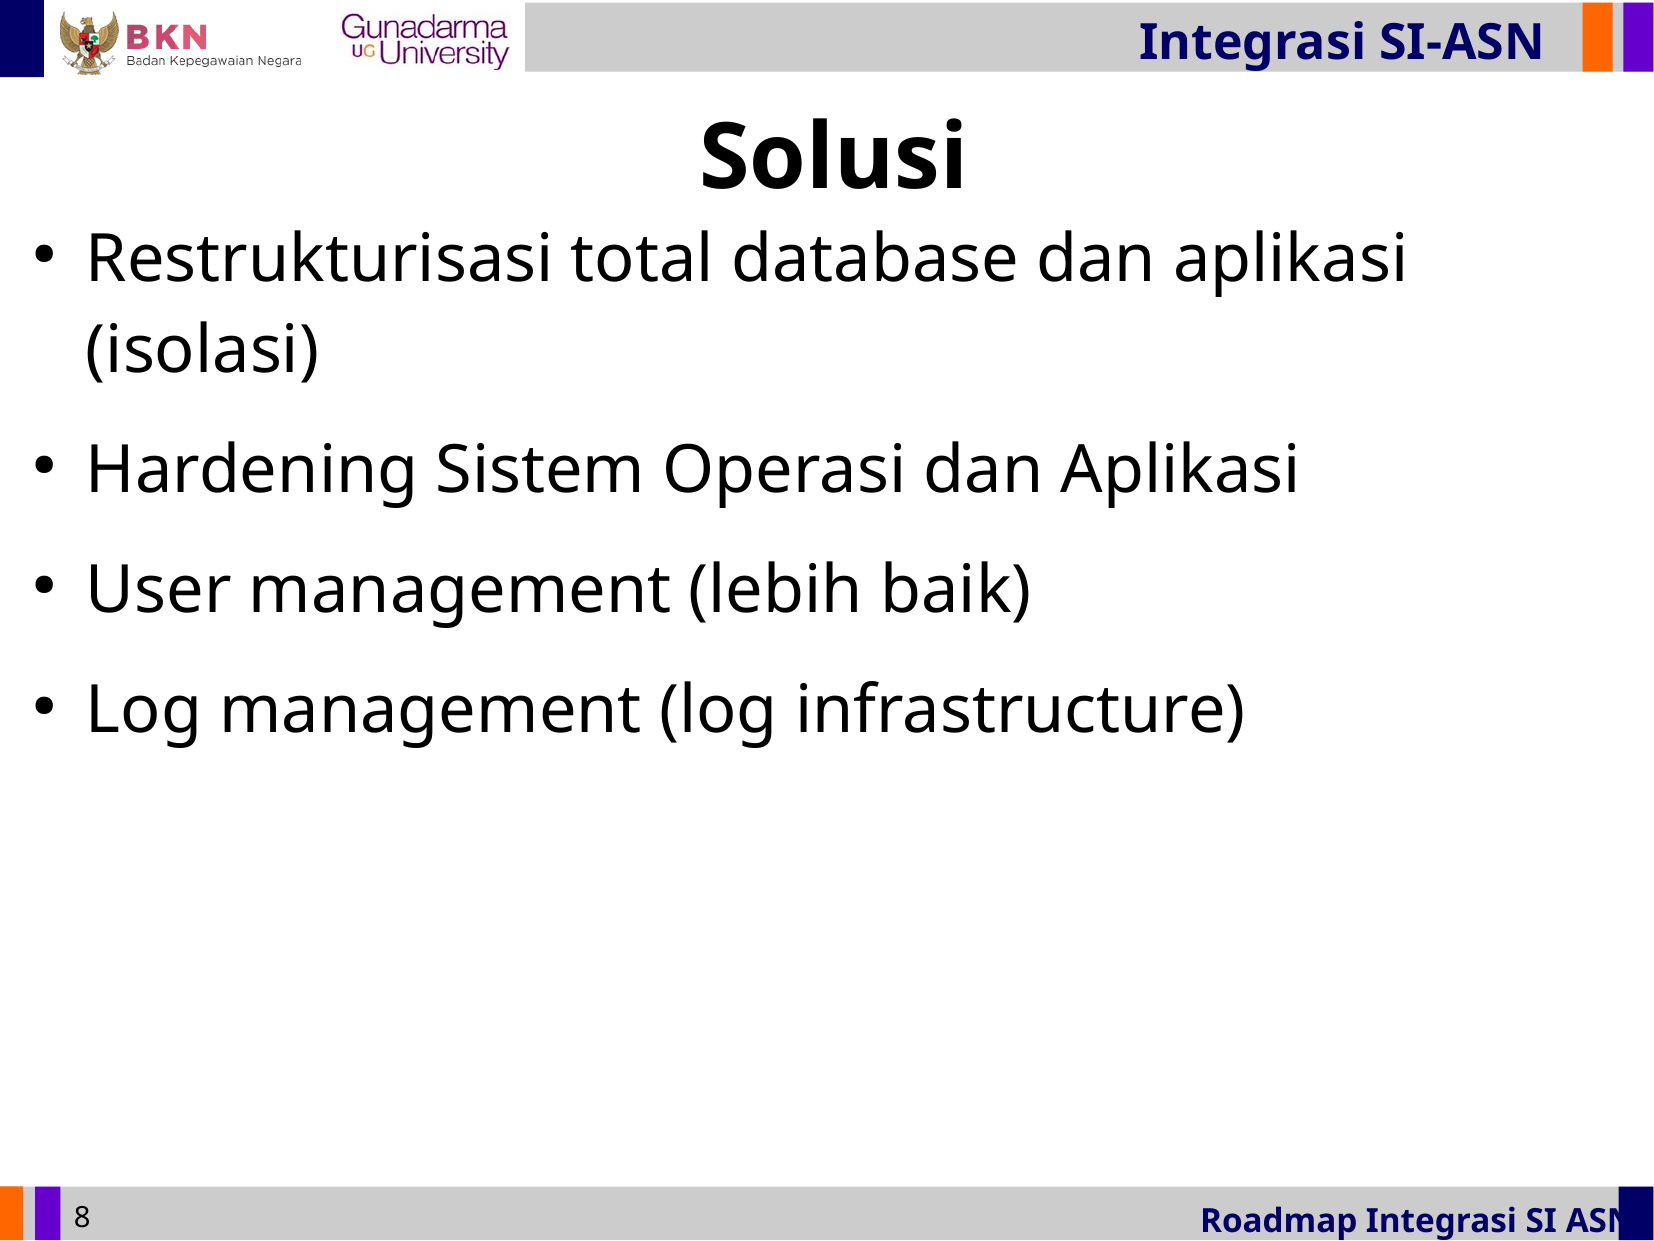

# Solusi
Restrukturisasi total database dan aplikasi (isolasi)
Hardening Sistem Operasi dan Aplikasi
User management (lebih baik)
Log management (log infrastructure)